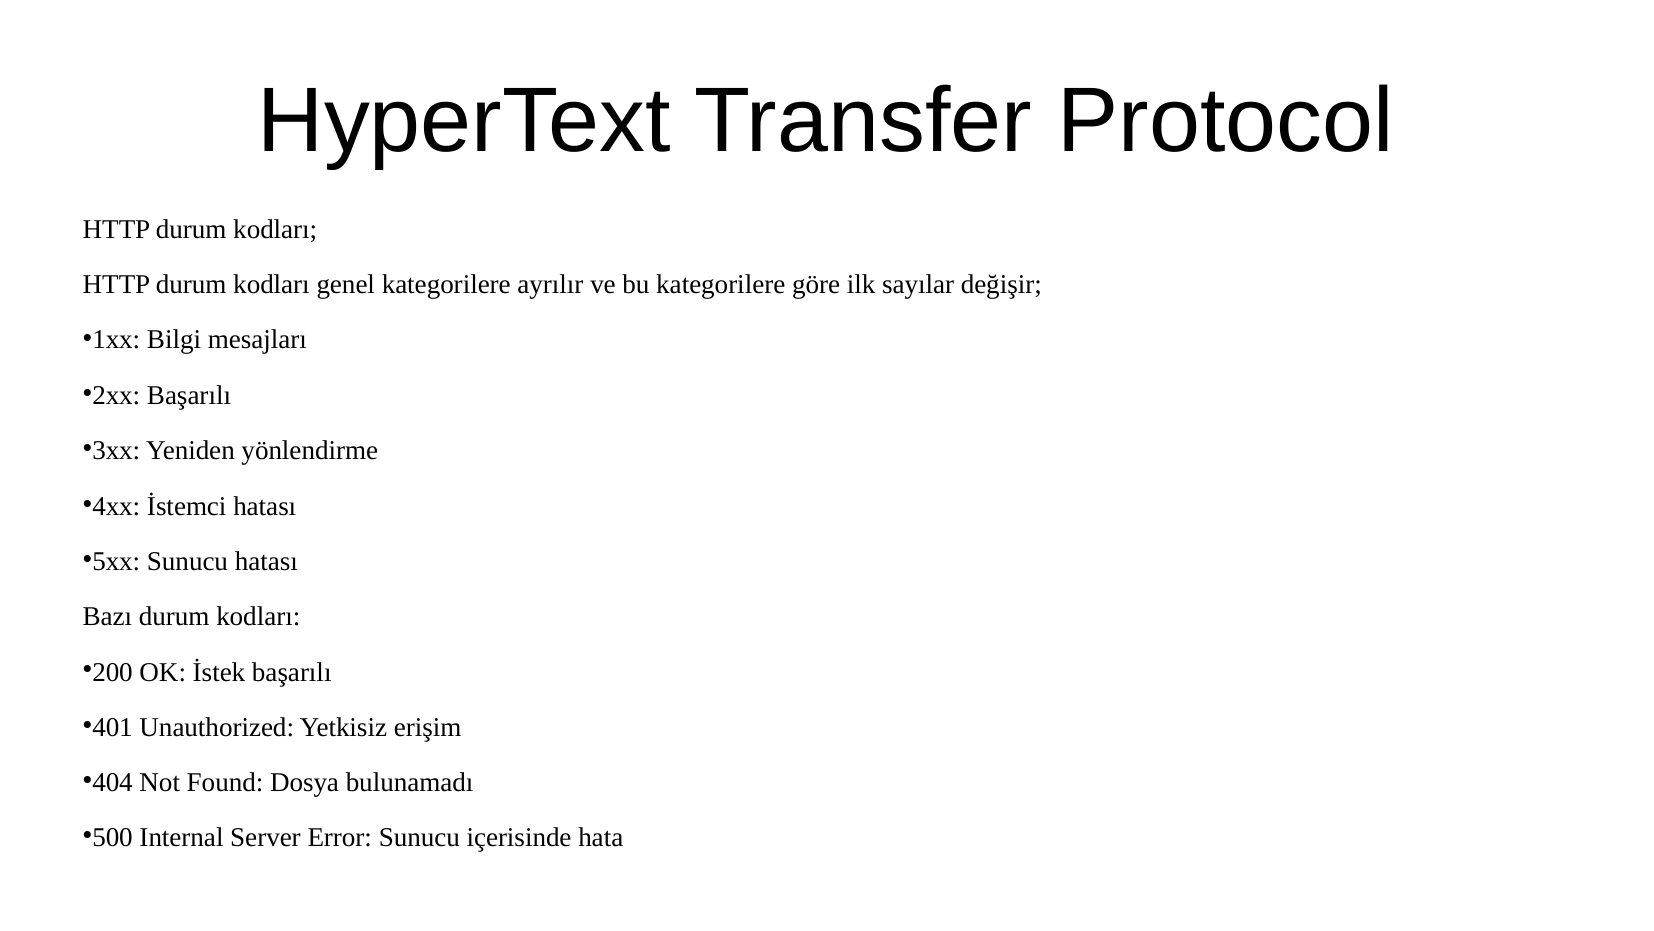

HyperText Transfer Protocol
# HTTP durum kodları;
HTTP durum kodları genel kategorilere ayrılır ve bu kategorilere göre ilk sayılar değişir;
1xx: Bilgi mesajları
2xx: Başarılı
3xx: Yeniden yönlendirme
4xx: İstemci hatası
5xx: Sunucu hatası
Bazı durum kodları:
200 OK: İstek başarılı
401 Unauthorized: Yetkisiz erişim
404 Not Found: Dosya bulunamadı
500 Internal Server Error: Sunucu içerisinde hata